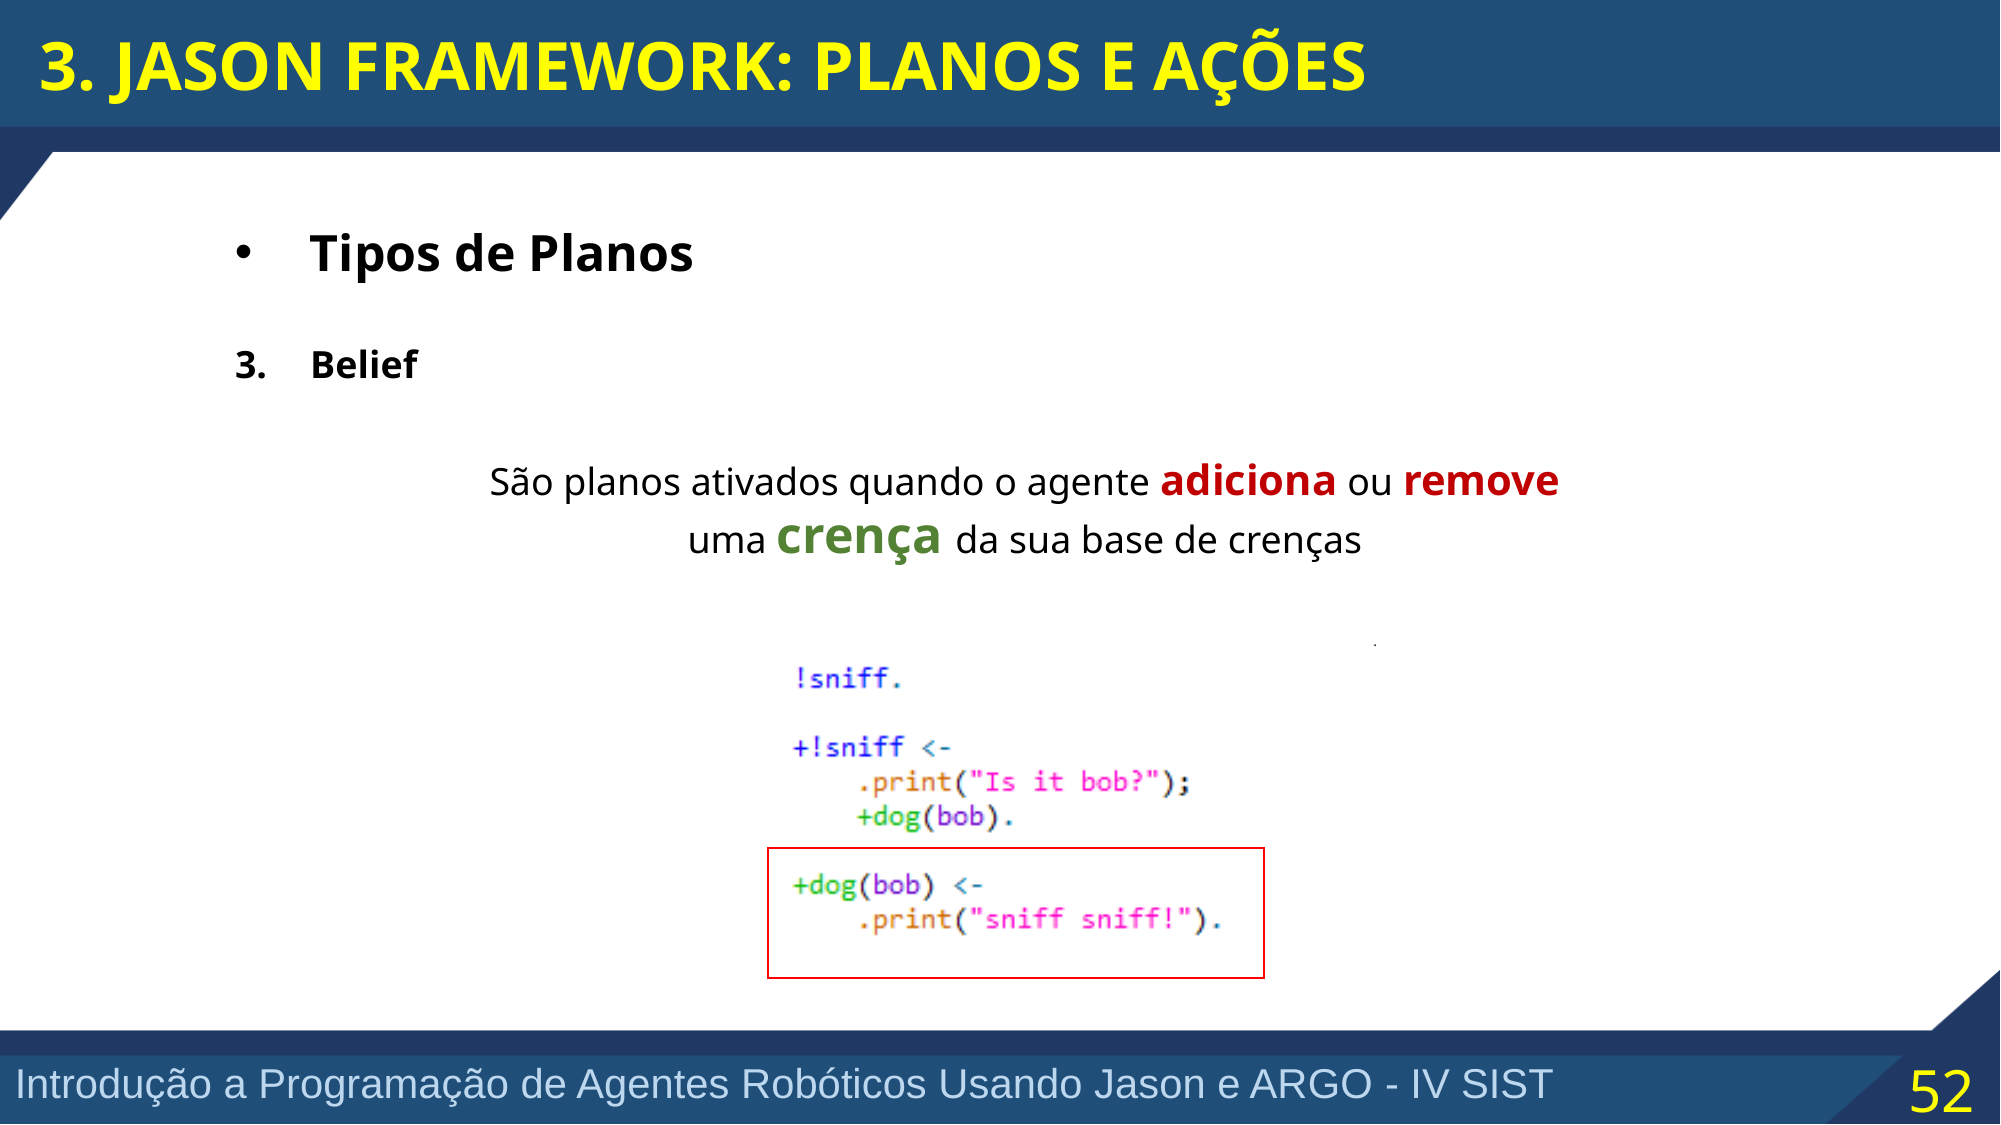

3. JASON FRAMEWORK: PLANOS E AÇÕES
Tipos de Planos
Belief
São planos ativados quando o agente adiciona ou remove uma crença da sua base de crenças